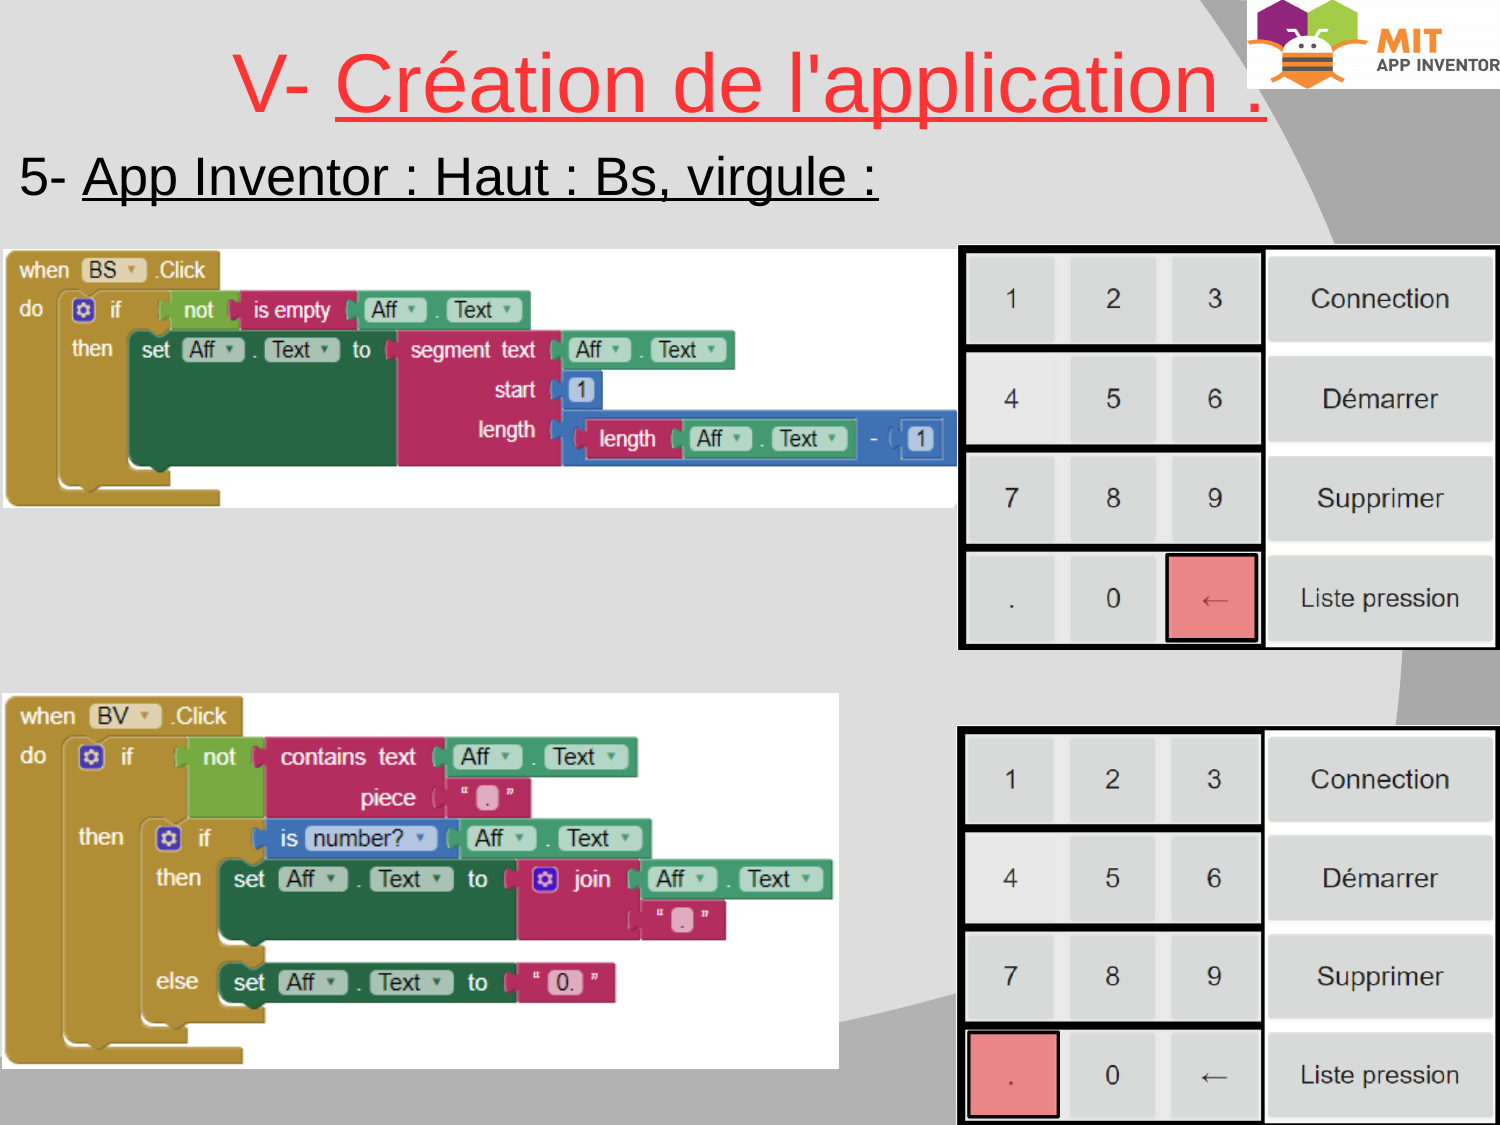

V- Création de l'application :
5- App Inventor : Haut : Bs, virgule :